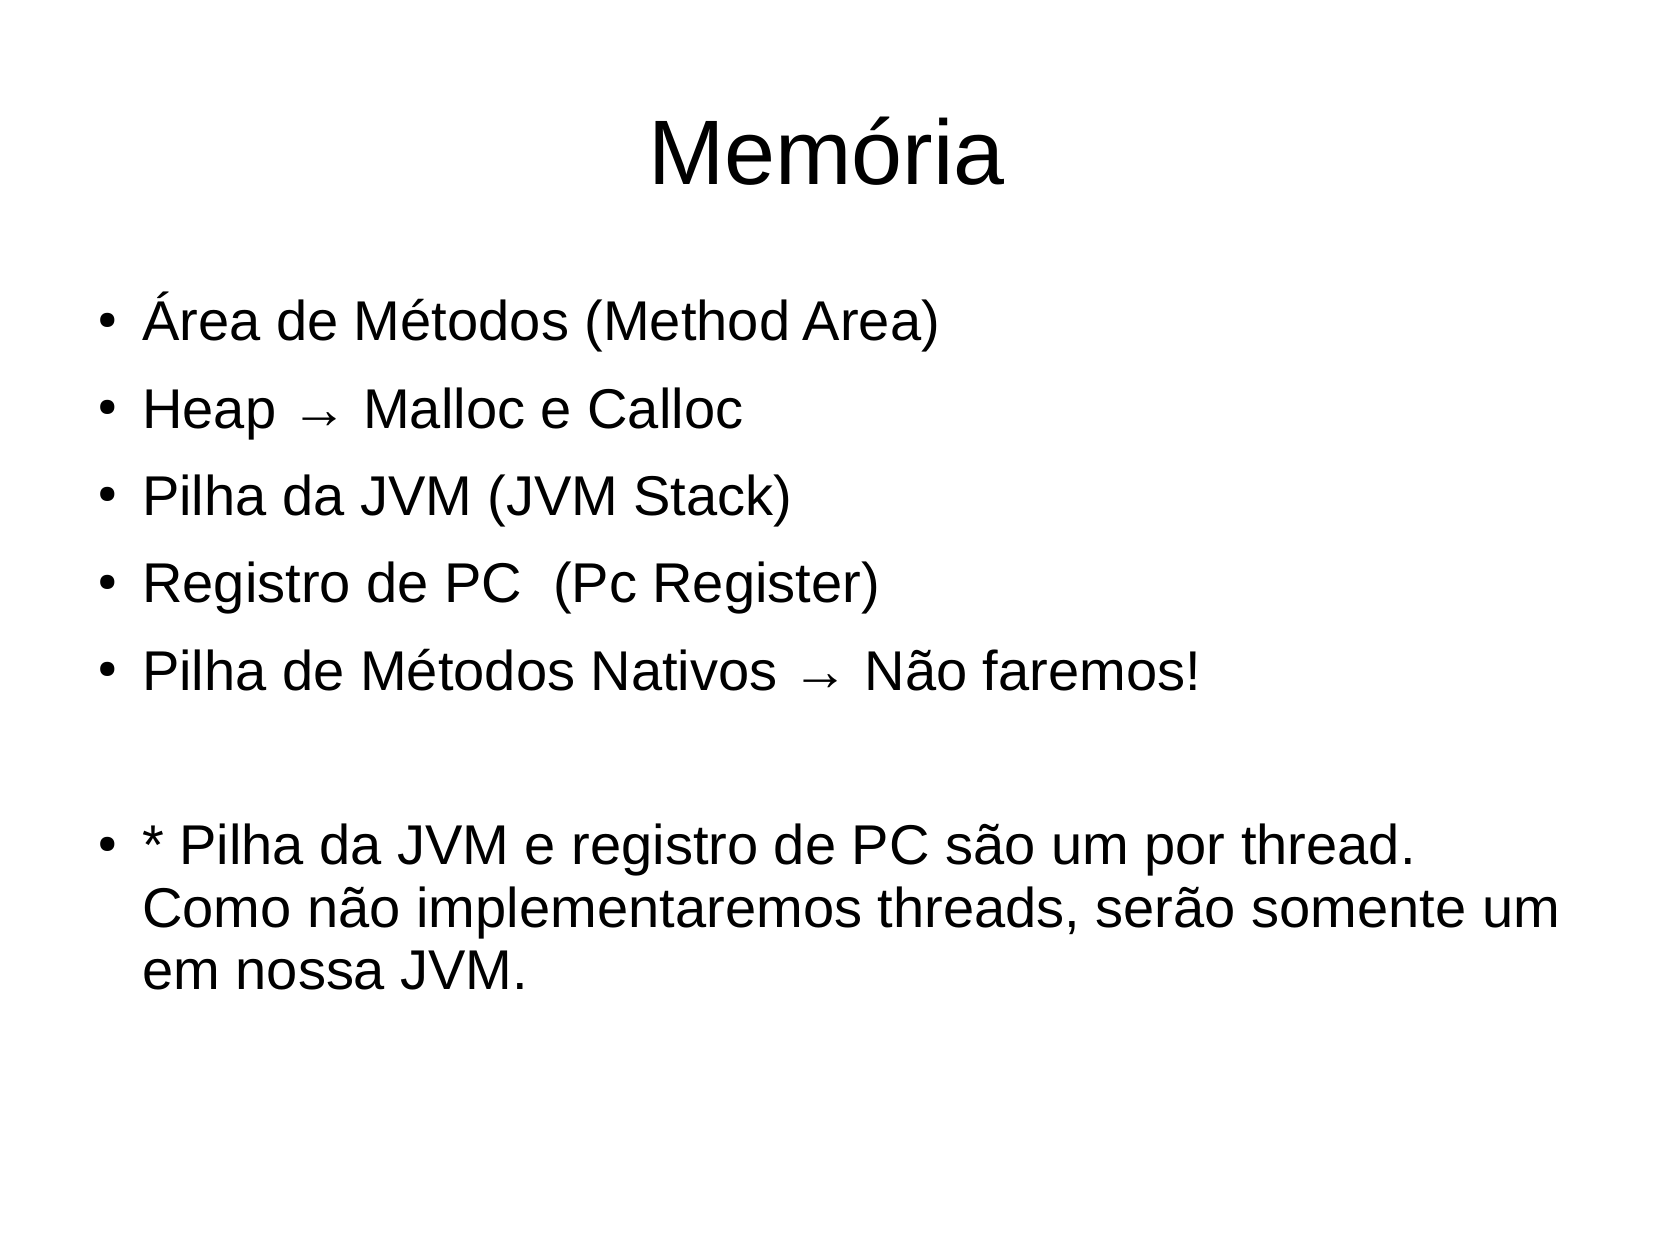

# Memória
Área de Métodos (Method Area)
Heap → Malloc e Calloc
Pilha da JVM (JVM Stack)
Registro de PC (Pc Register)
Pilha de Métodos Nativos → Não faremos!
* Pilha da JVM e registro de PC são um por thread. Como não implementaremos threads, serão somente um em nossa JVM.